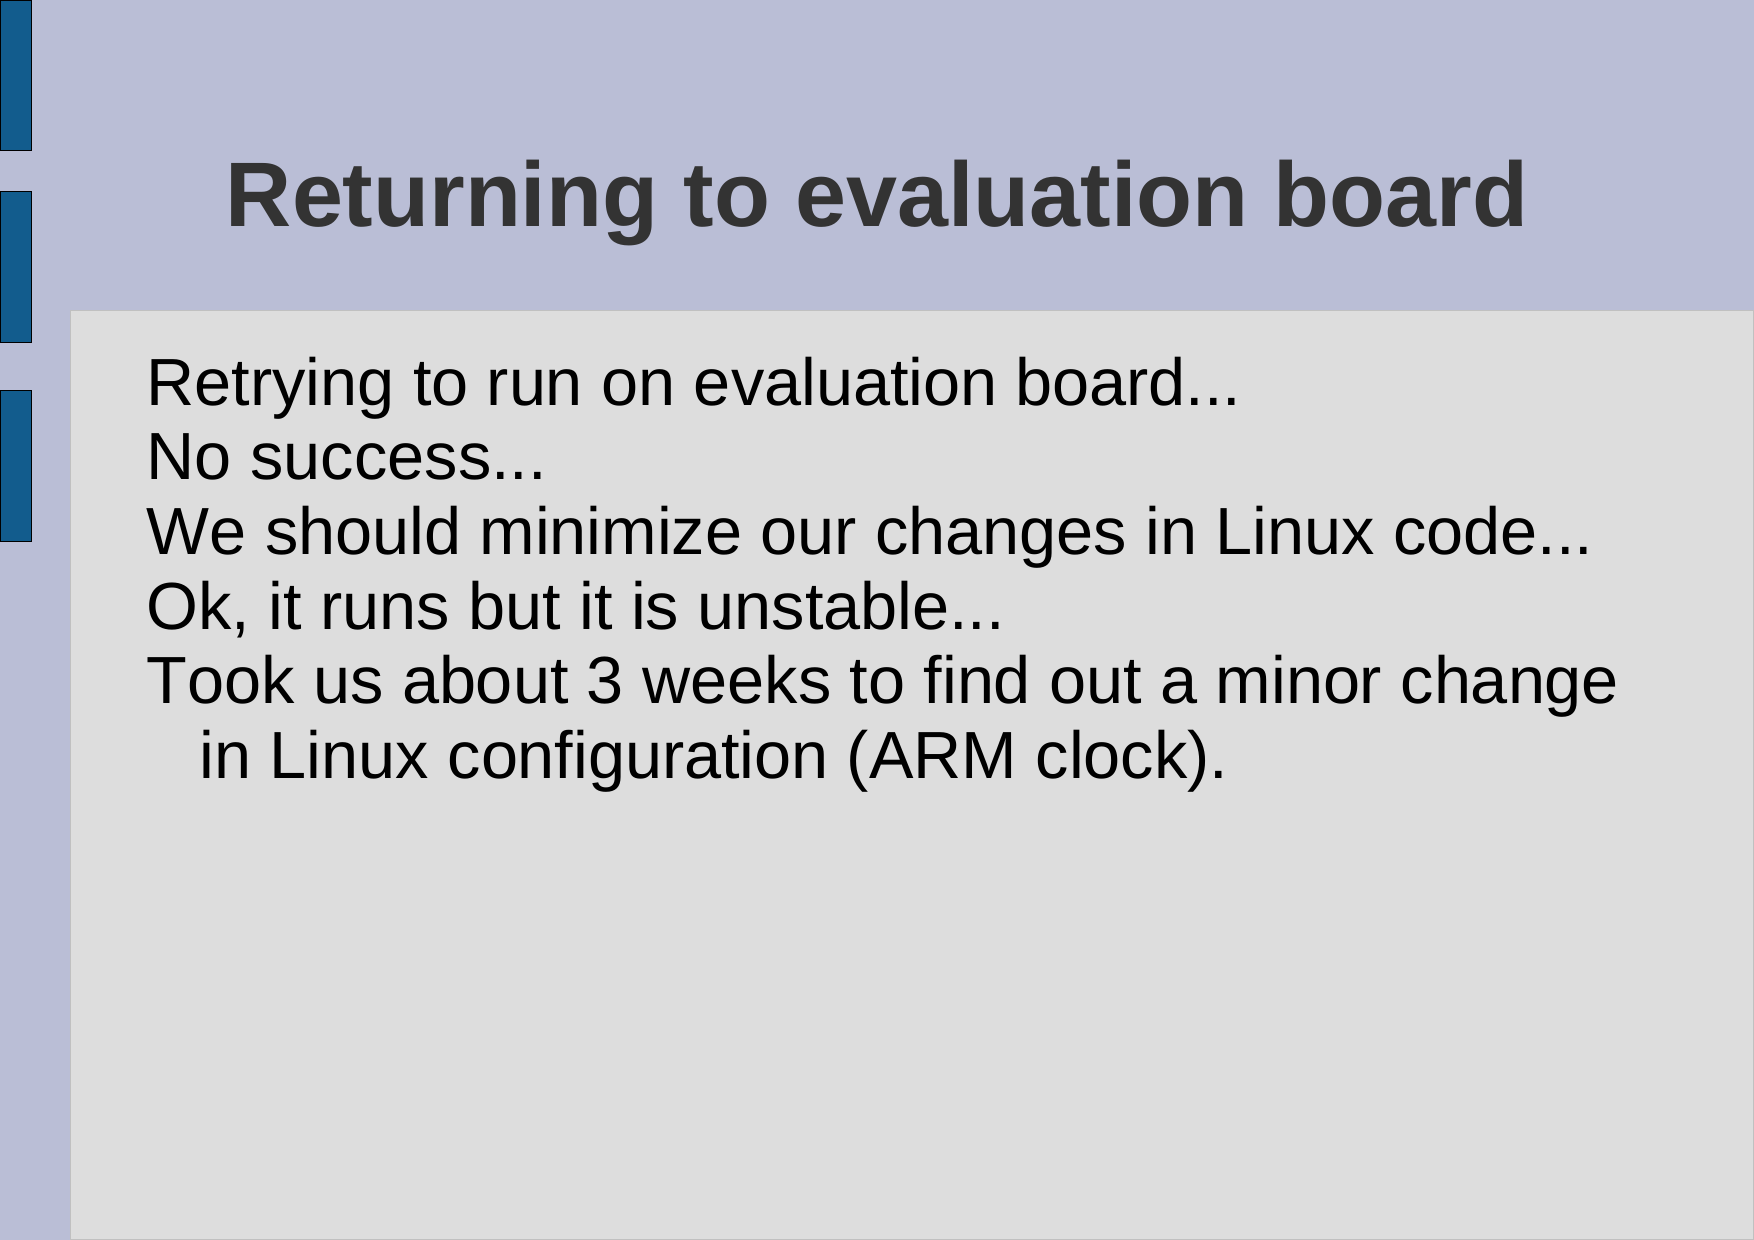

# Returning to evaluation board
Retrying to run on evaluation board...
No success...
We should minimize our changes in Linux code...
Ok, it runs but it is unstable...
Took us about 3 weeks to find out a minor change in Linux configuration (ARM clock).